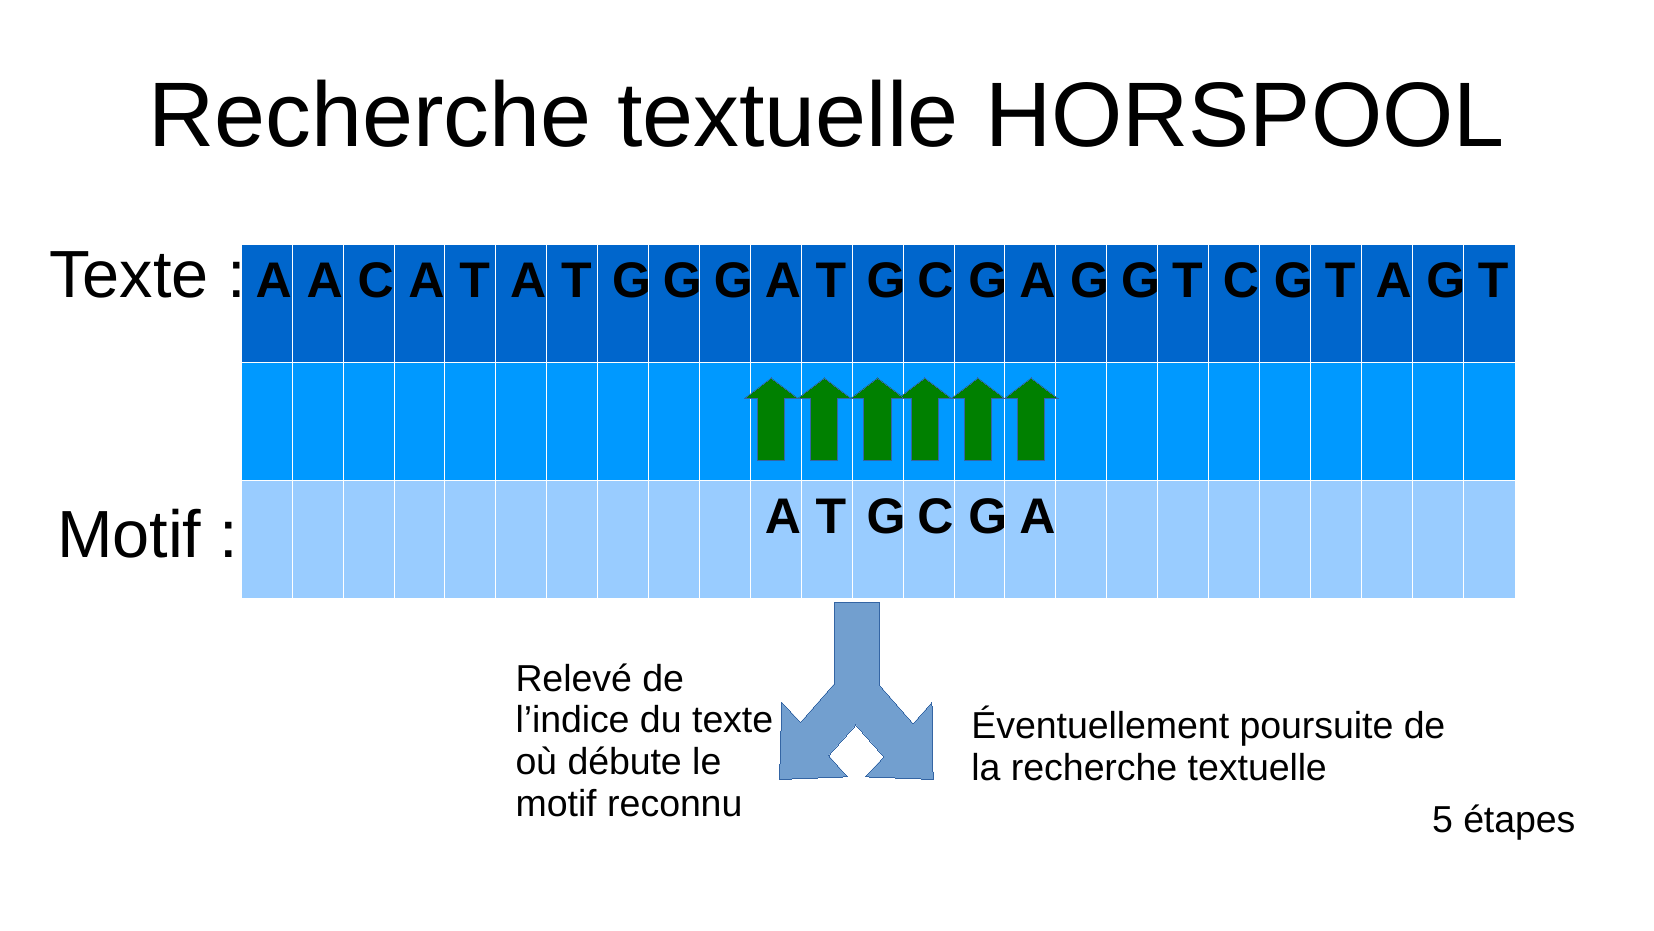

# Recherche textuelle HORSPOOL
Texte :
| A | A | C | A | T | A | T | G | G | G | A | T | G | C | G | A | G | G | T | C | G | T | A | G | T |
| --- | --- | --- | --- | --- | --- | --- | --- | --- | --- | --- | --- | --- | --- | --- | --- | --- | --- | --- | --- | --- | --- | --- | --- | --- |
| | | | | | | | | | | | | | | | | | | | | | | | | |
| | | | | | | | | | | A | T | G | C | G | A | | | | | | | | | |
Motif :
Relevé de l’indice du texte où débute le motif reconnu
Éventuellement poursuite de la recherche textuelle
5 étapes